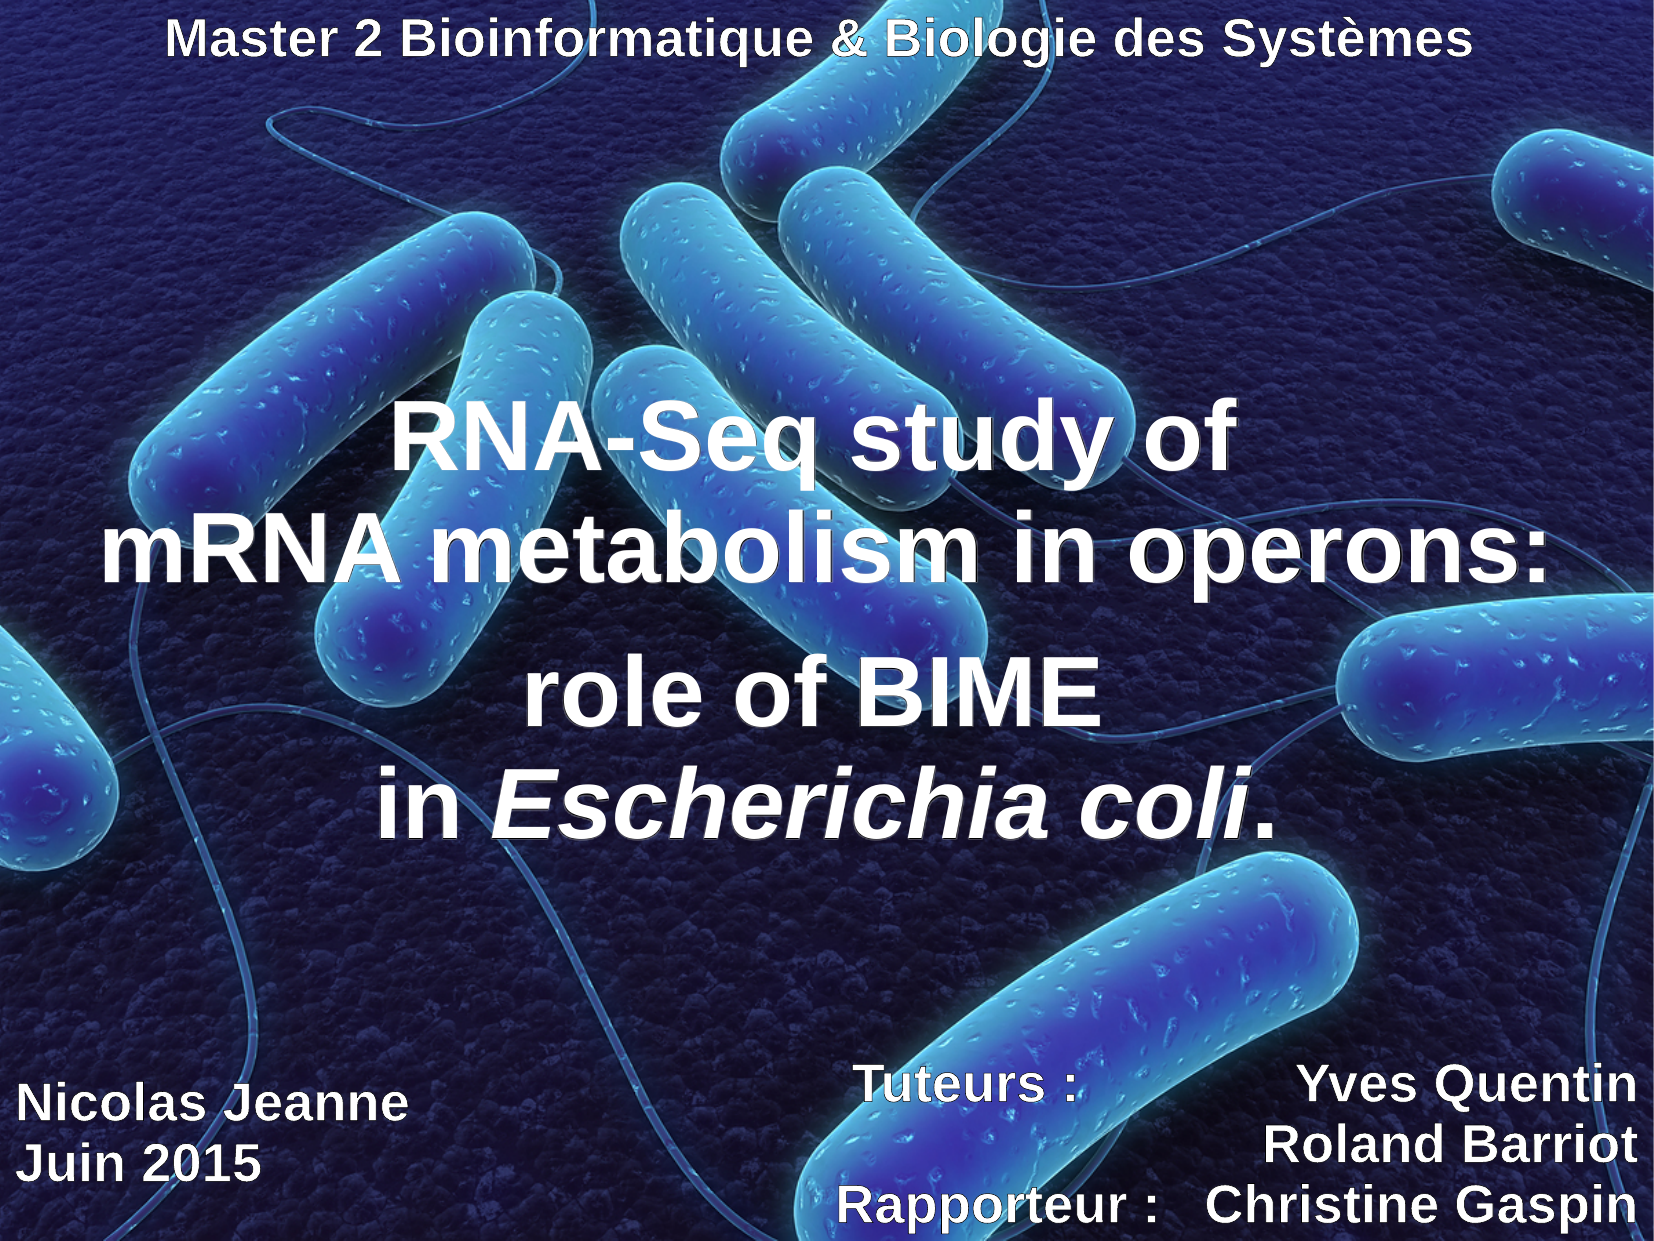

# RNA-Seq study of mRNA metabolism in operons: role of BIME in Escherichia coli.